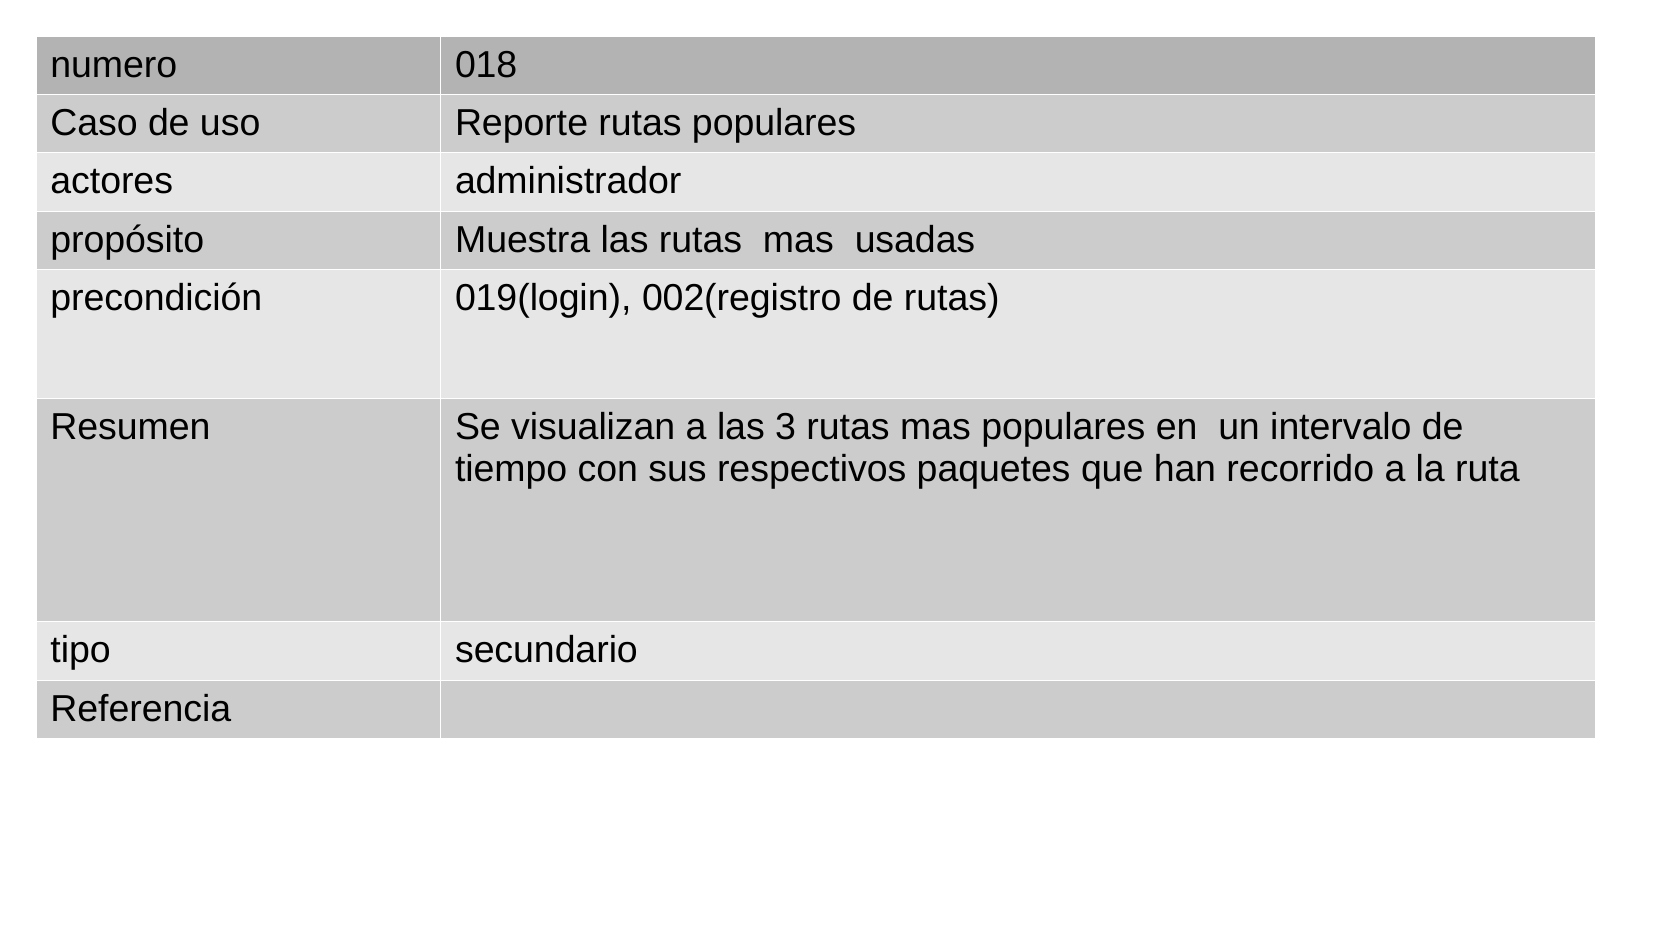

| numero | 018 |
| --- | --- |
| Caso de uso | Reporte rutas populares |
| actores | administrador |
| propósito | Muestra las rutas mas usadas |
| precondición | 019(login), 002(registro de rutas) |
| Resumen | Se visualizan a las 3 rutas mas populares en un intervalo de tiempo con sus respectivos paquetes que han recorrido a la ruta |
| tipo | secundario |
| Referencia | |